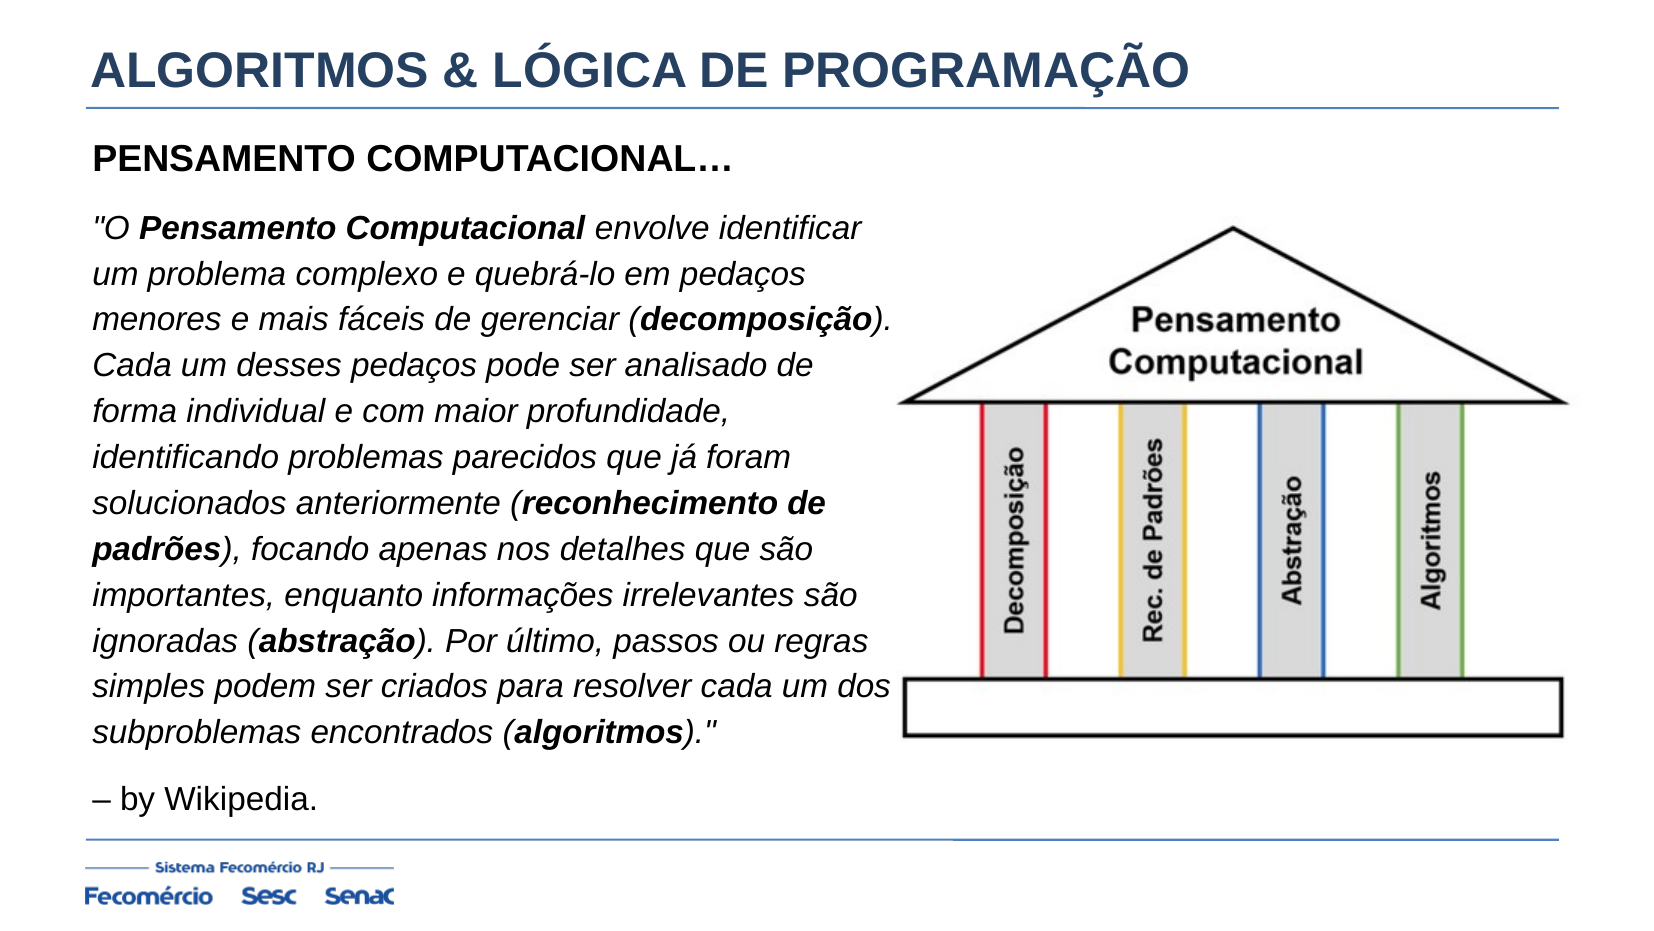

ALGORITMOS & LÓGICA DE PROGRAMAÇÃO
PENSAMENTO COMPUTACIONAL…
"O Pensamento Computacional envolve identificar um problema complexo e quebrá-lo em pedaços menores e mais fáceis de gerenciar (decomposição). Cada um desses pedaços pode ser analisado de forma individual e com maior profundidade, identificando problemas parecidos que já foram solucionados anteriormente (reconhecimento de padrões), focando apenas nos detalhes que são importantes, enquanto informações irrelevantes são ignoradas (abstração). Por último, passos ou regras simples podem ser criados para resolver cada um dos subproblemas encontrados (algoritmos)."
– by Wikipedia.